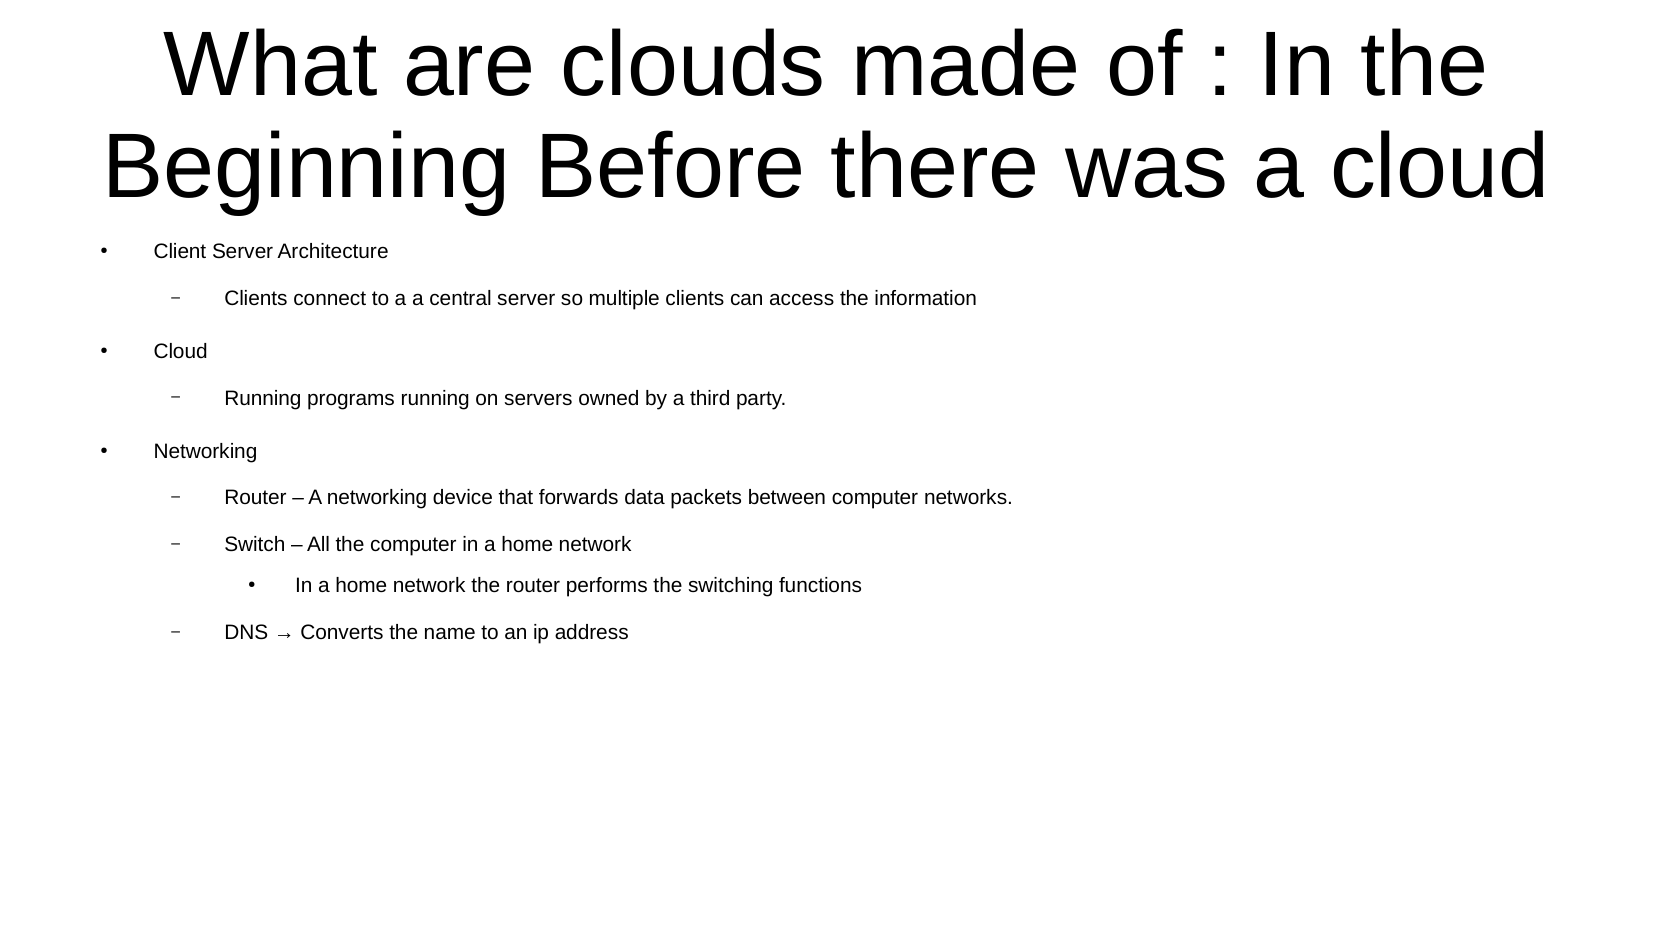

# What are clouds made of : In the Beginning Before there was a cloud
Client Server Architecture
Clients connect to a a central server so multiple clients can access the information
Cloud
Running programs running on servers owned by a third party.
Networking
Router – A networking device that forwards data packets between computer networks.
Switch – All the computer in a home network
In a home network the router performs the switching functions
DNS → Converts the name to an ip address